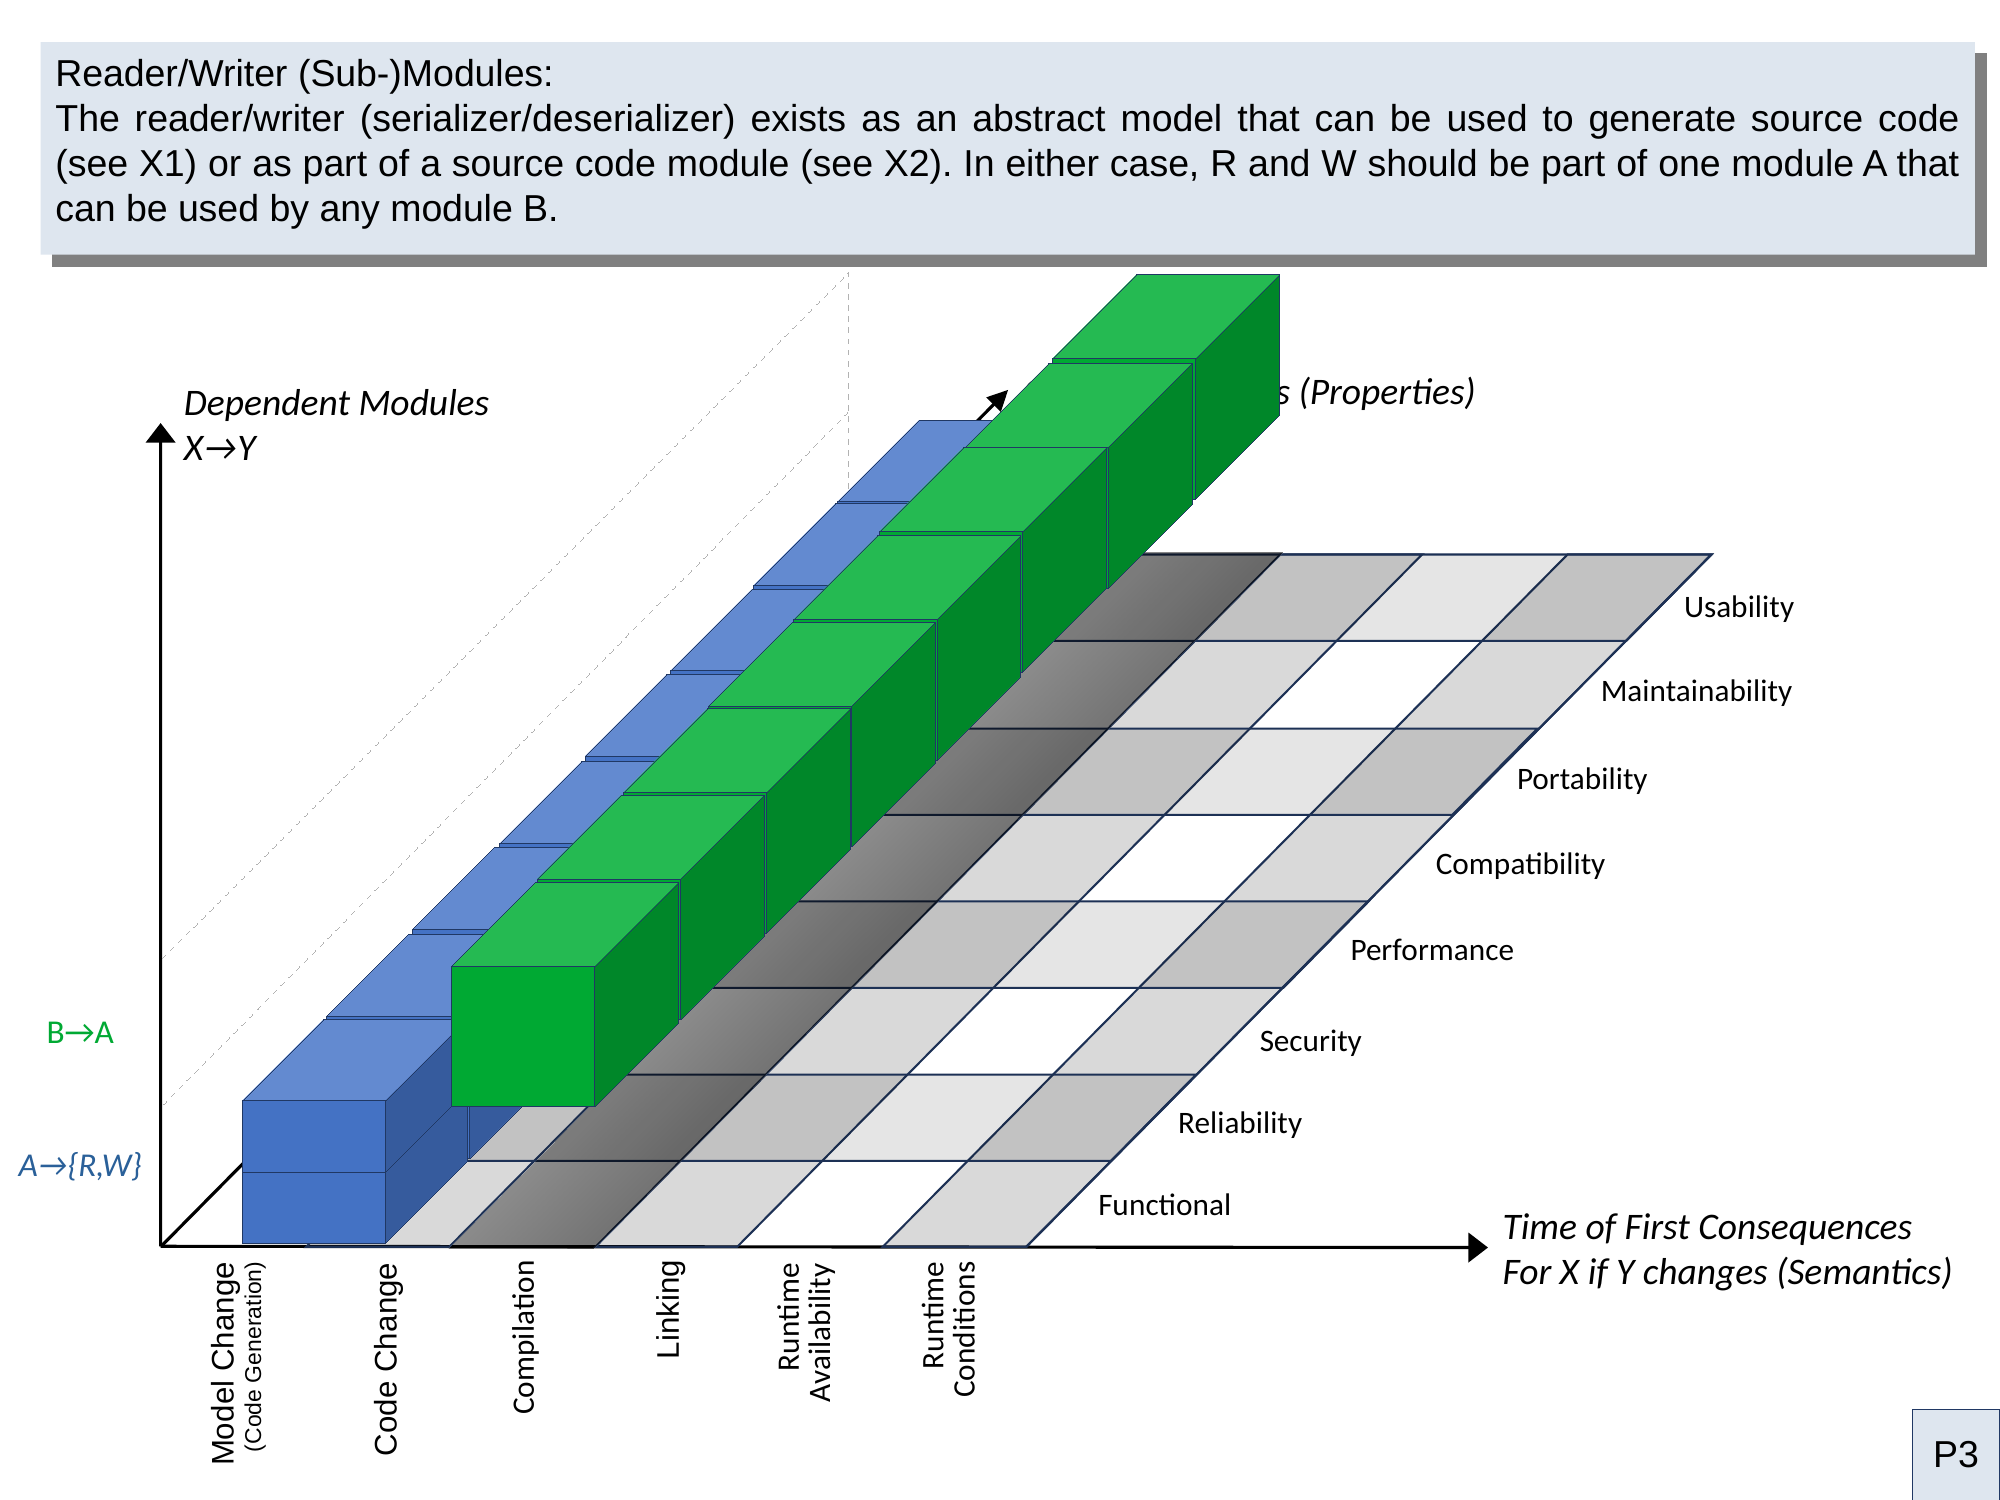

Reader/Writer (Sub-)Modules:
The reader/writer (serializer/deserializer) exists as an abstract model that can be used to generate source code (see X1) or as part of a source code module (see X2). In either case, R and W should be part of one module A that can be used by any module B.
 Dependent Modules
 X→Y
Quality Attributes (Properties)
Usability
B→A
A→{R,W}
Maintainability
Portability
Compatibility
 Performance
Security
Reliability
Functional
Time of First Consequences
For X if Y changes (Semantics)
Runtime
Availability
Runtime
Conditions
Model Change
(Code Generation)
Linking
Code Change
Compilation
P3